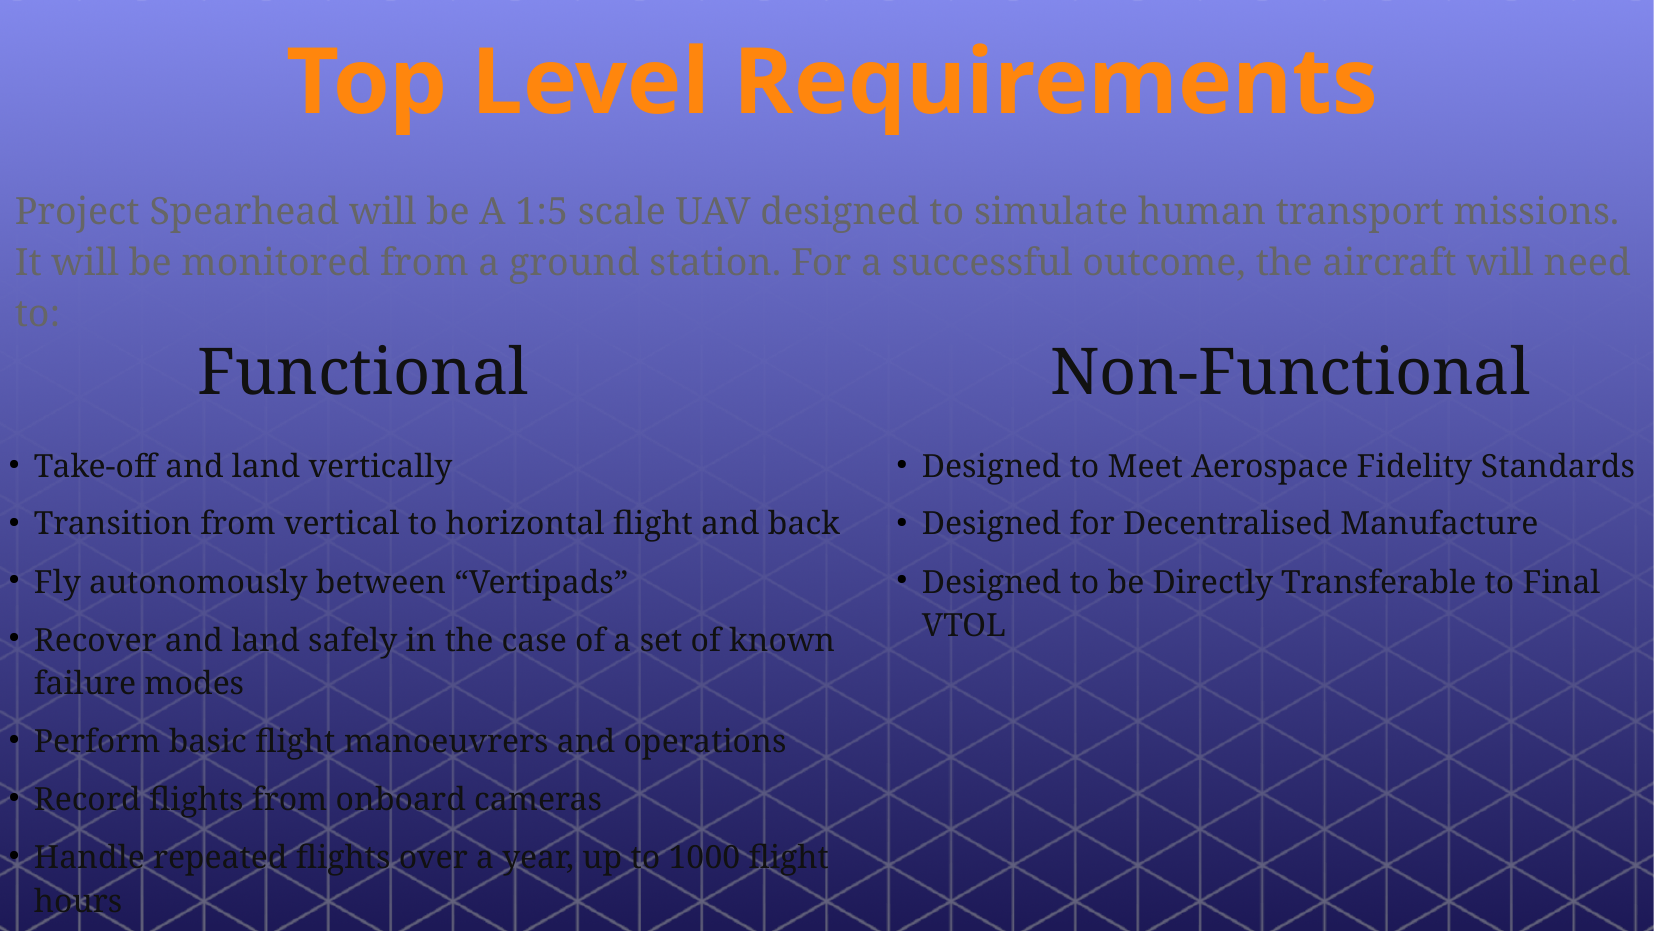

# Top Level Requirements
Project Spearhead will be A 1:5 scale UAV designed to simulate human transport missions. It will be monitored from a ground station. For a successful outcome, the aircraft will need to:
Functional
Non-Functional
Take-off and land vertically
Transition from vertical to horizontal flight and back
Fly autonomously between “Vertipads”
Recover and land safely in the case of a set of known failure modes
Perform basic flight manoeuvrers and operations
Record flights from onboard cameras
Handle repeated flights over a year, up to 1000 flight hours
Designed to Meet Aerospace Fidelity Standards
Designed for Decentralised Manufacture
Designed to be Directly Transferable to Final VTOL